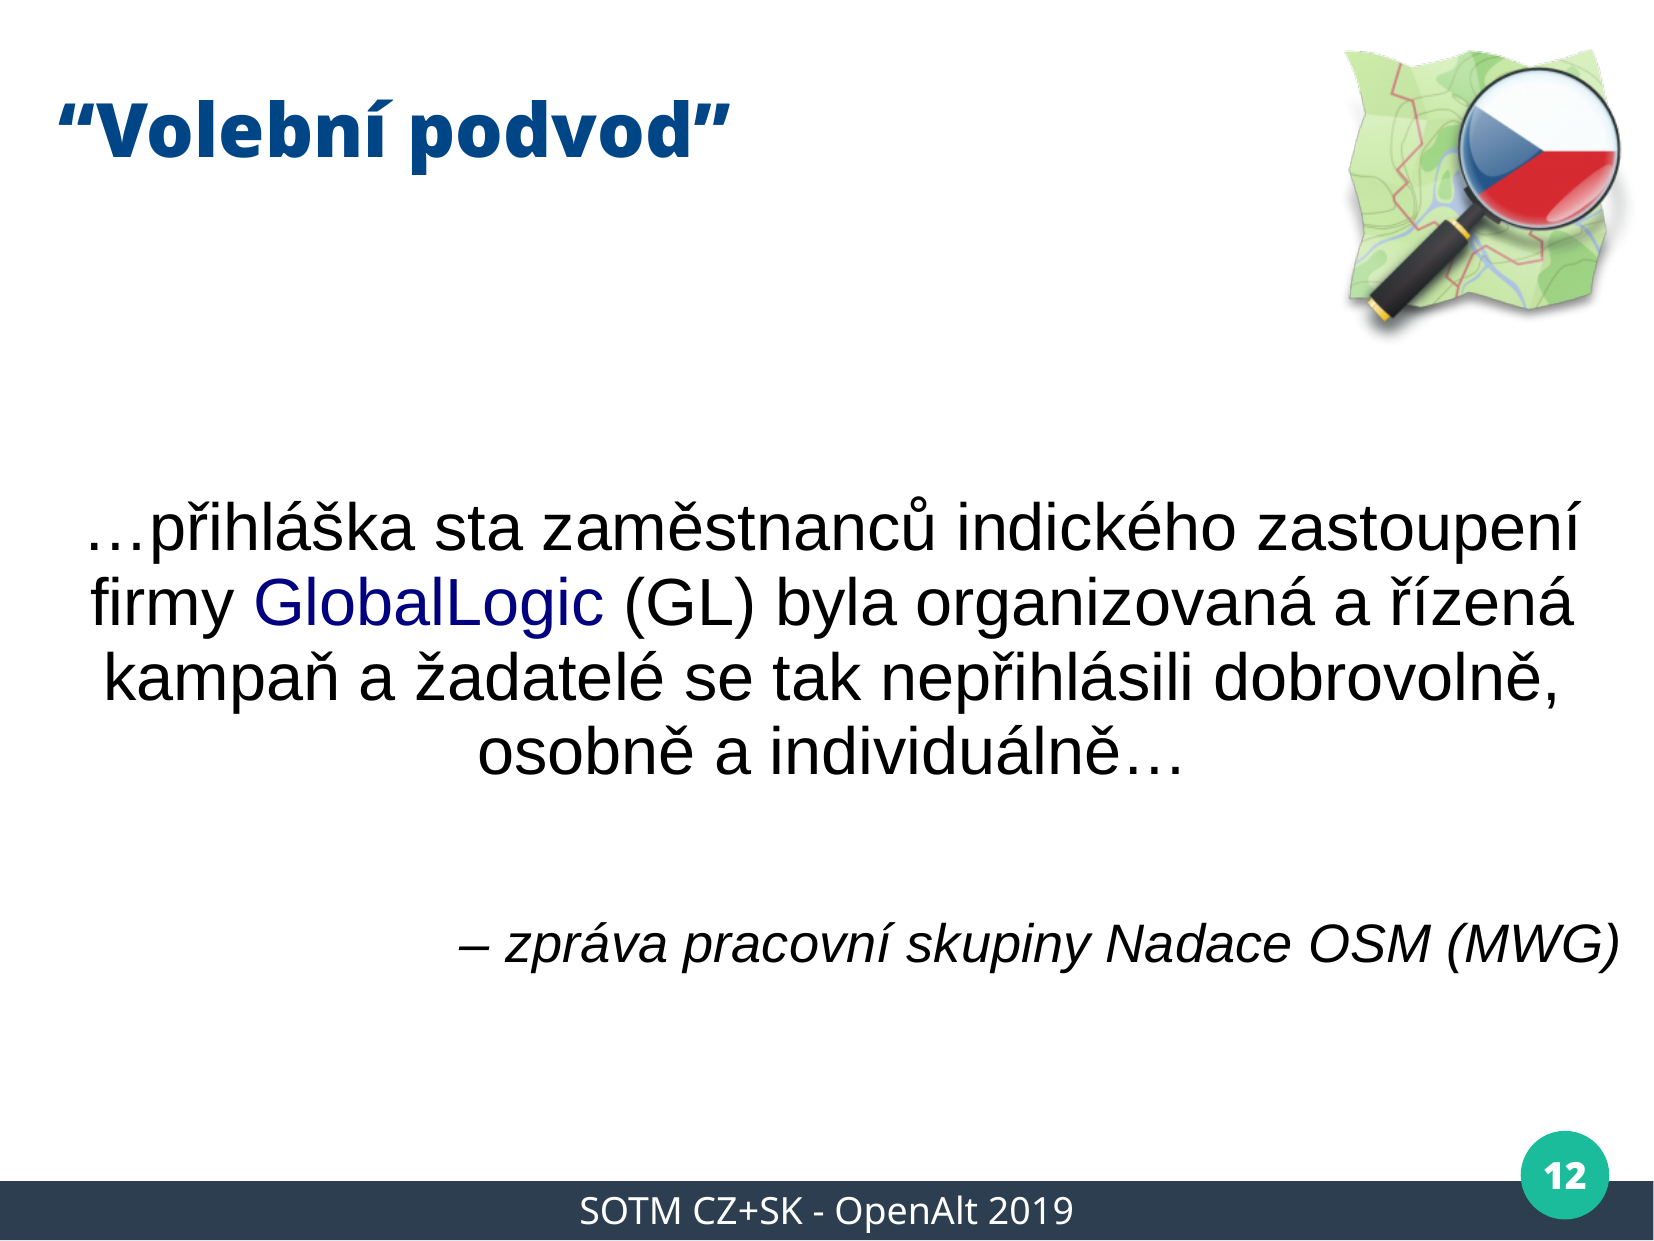

# “Volební podvod”
…přihláška sta zaměstnanců indického zastoupení firmy GlobalLogic (GL) byla organizovaná a řízená kampaň a žadatelé se tak nepřihlásili dobrovolně, osobně a individuálně…
– zpráva pracovní skupiny Nadace OSM (MWG)
12
SOTM CZ+SK - OpenAlt 2019